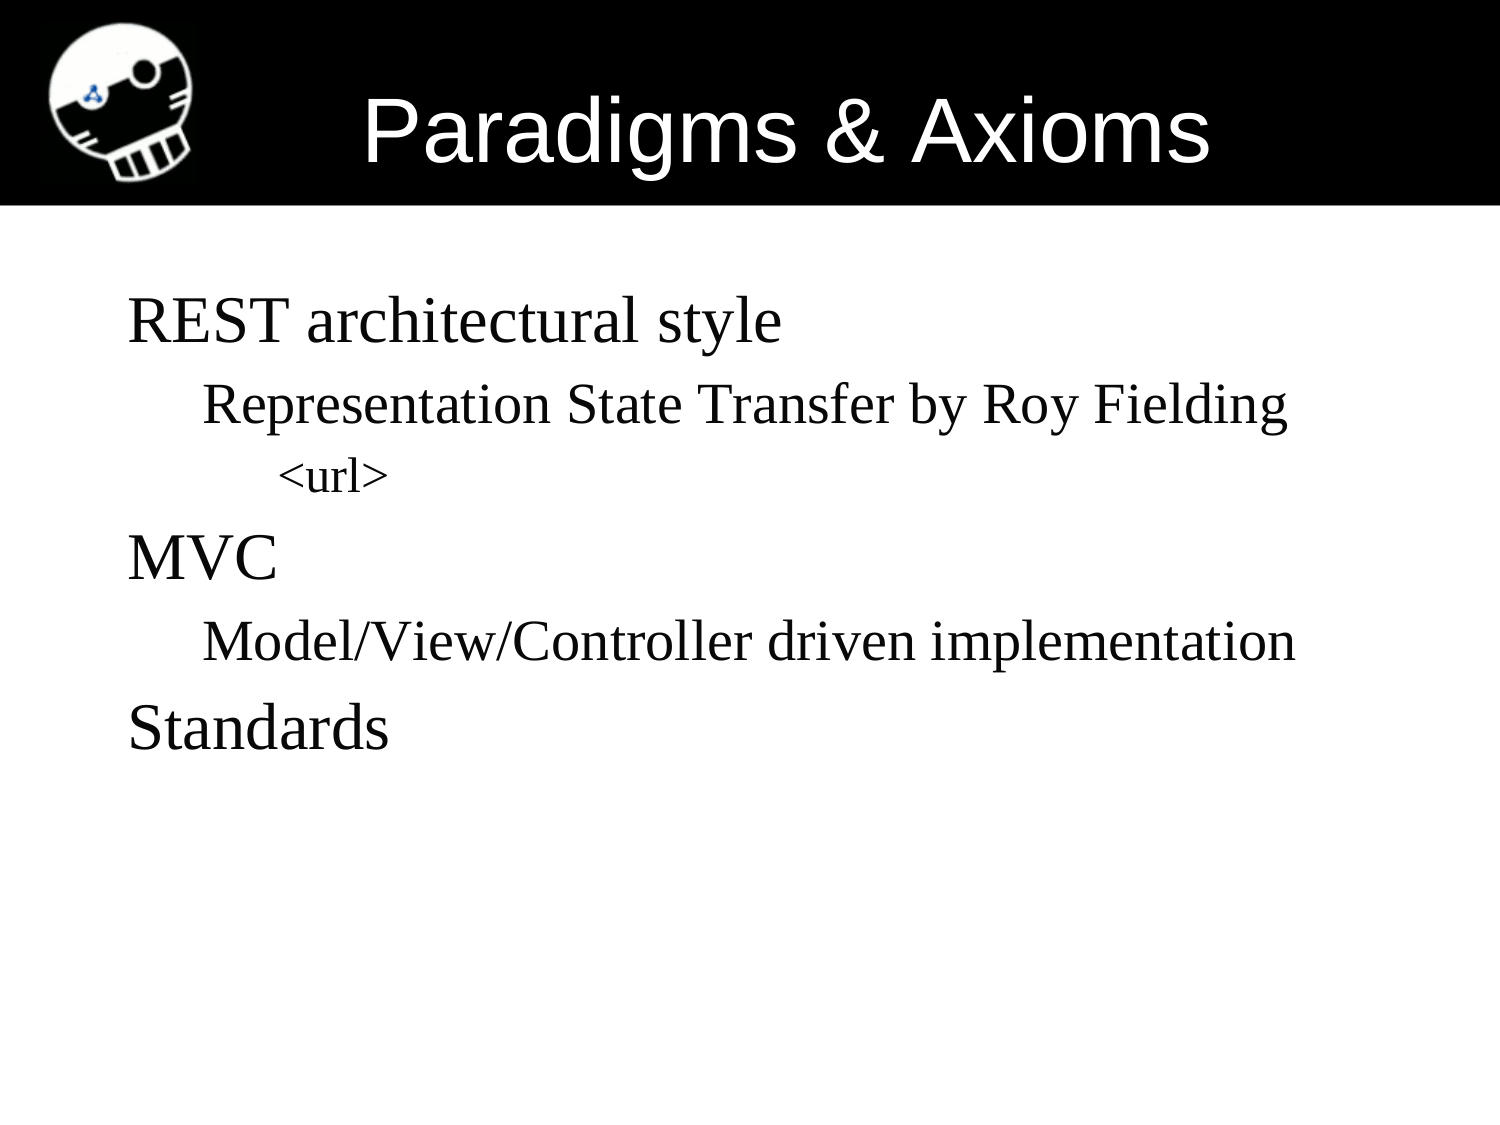

# Paradigms & Axioms
REST architectural style
Representation State Transfer by Roy Fielding
<url>
MVC
Model/View/Controller driven implementation
Standards
47